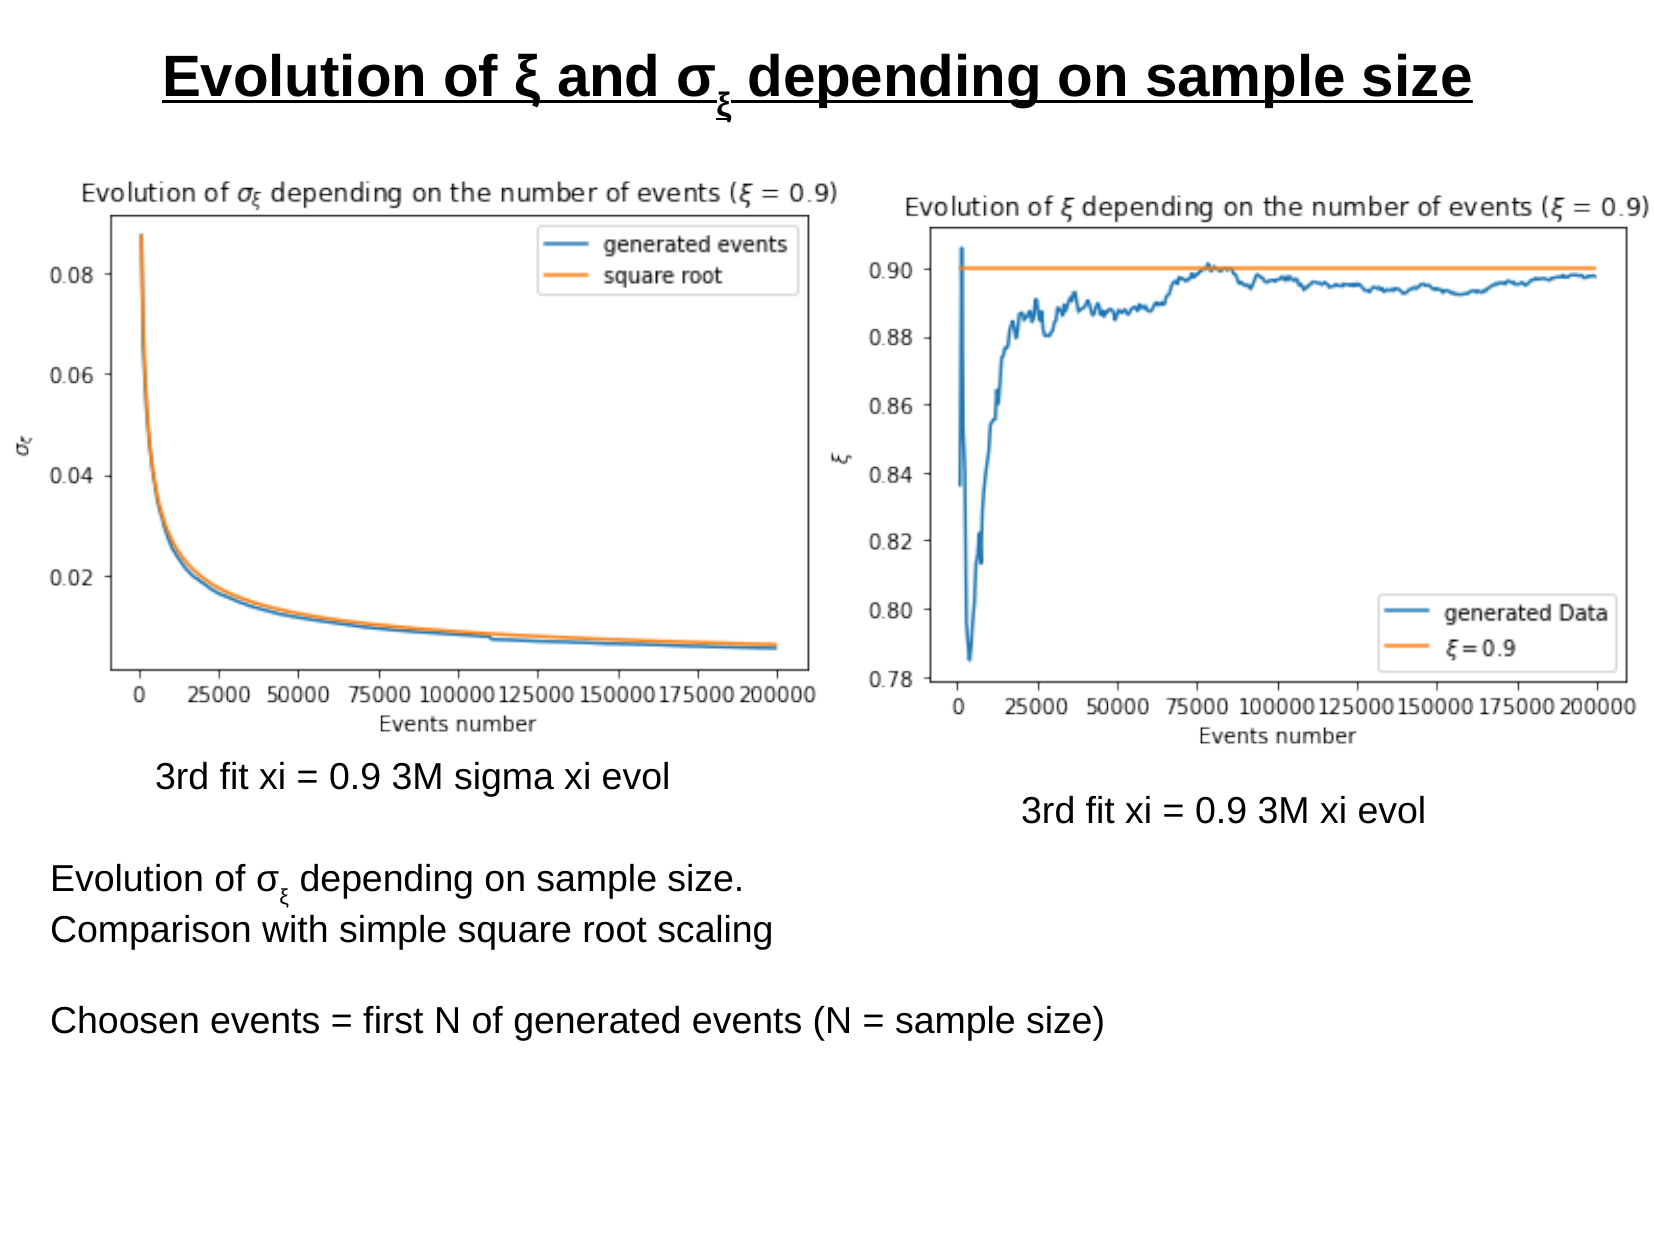

Evolution of ξ and σξ depending on sample size
3rd fit xi = 0.9 3M sigma xi evol
3rd fit xi = 0.9 3M xi evol
Evolution of σξ depending on sample size. Comparison with simple square root scaling
Choosen events = first N of generated events (N = sample size)